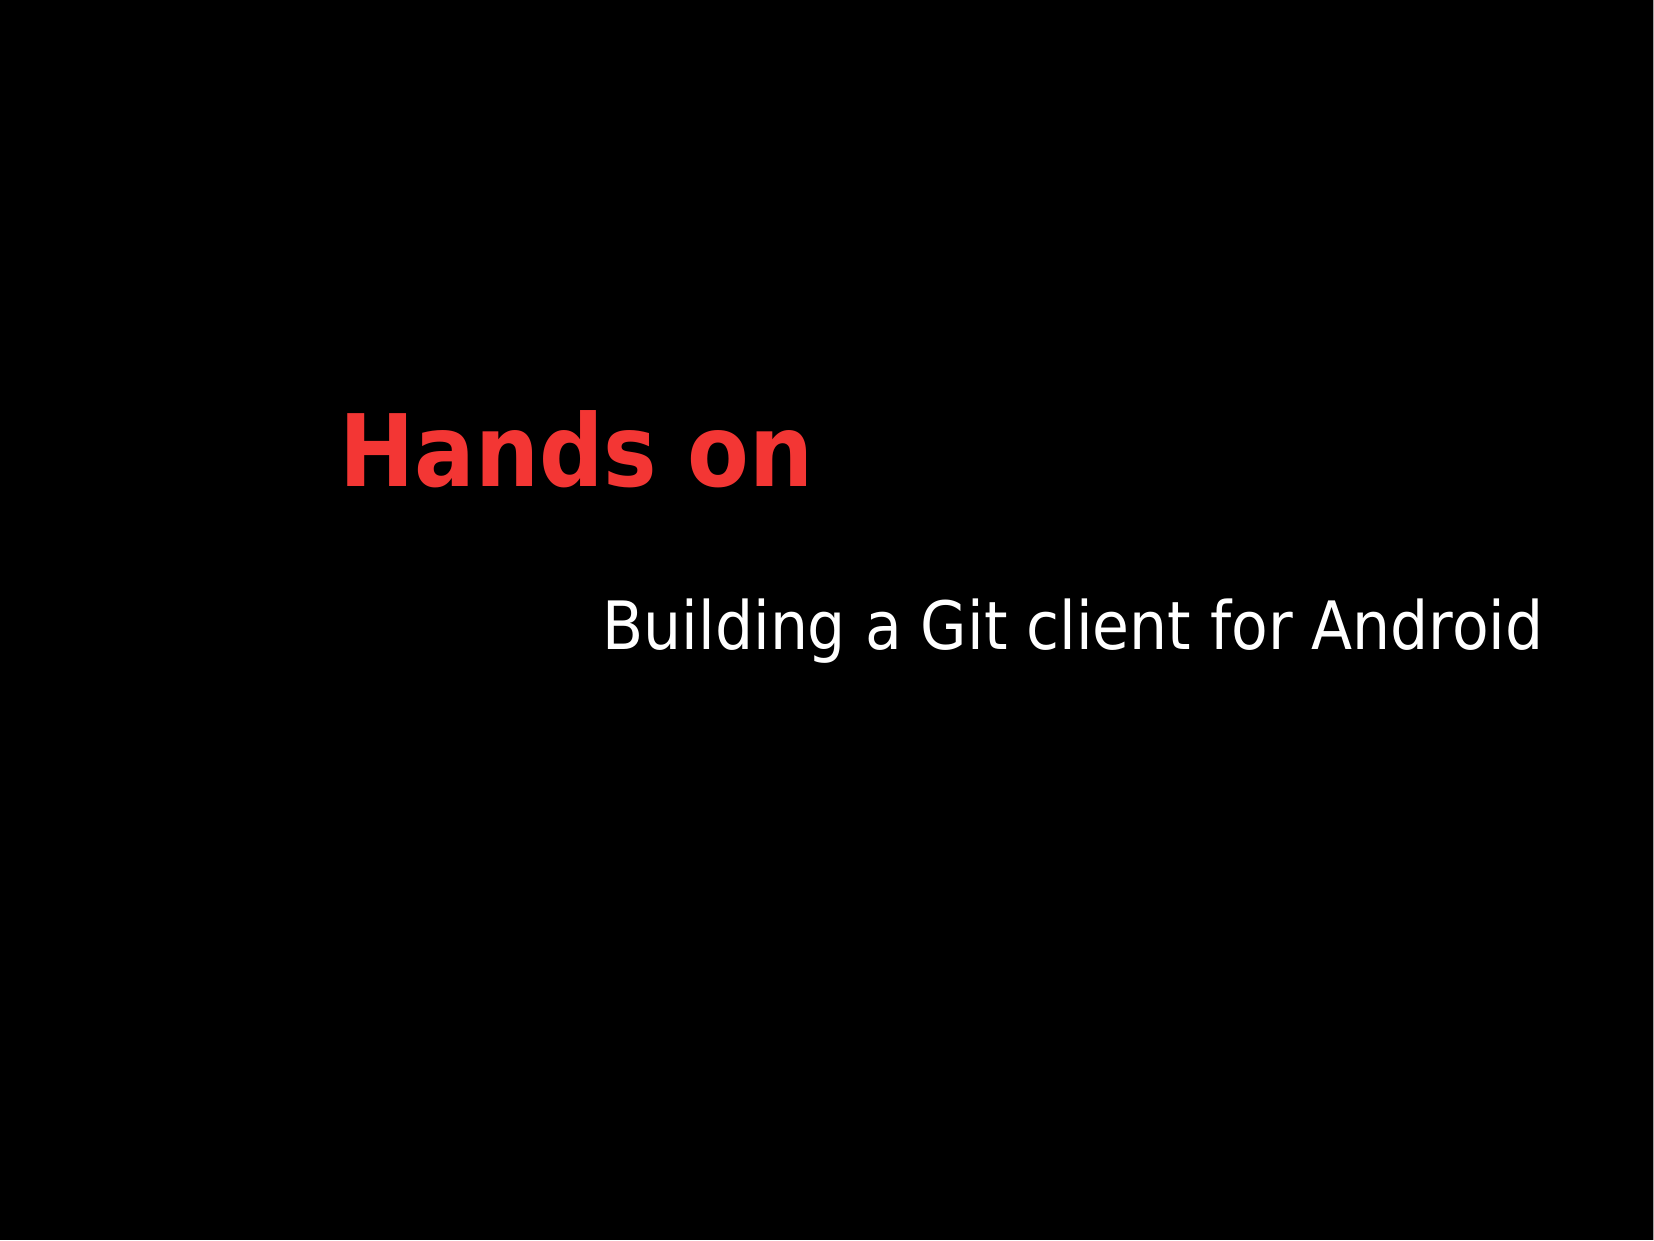

# Hands on
 Building a Git client for Android